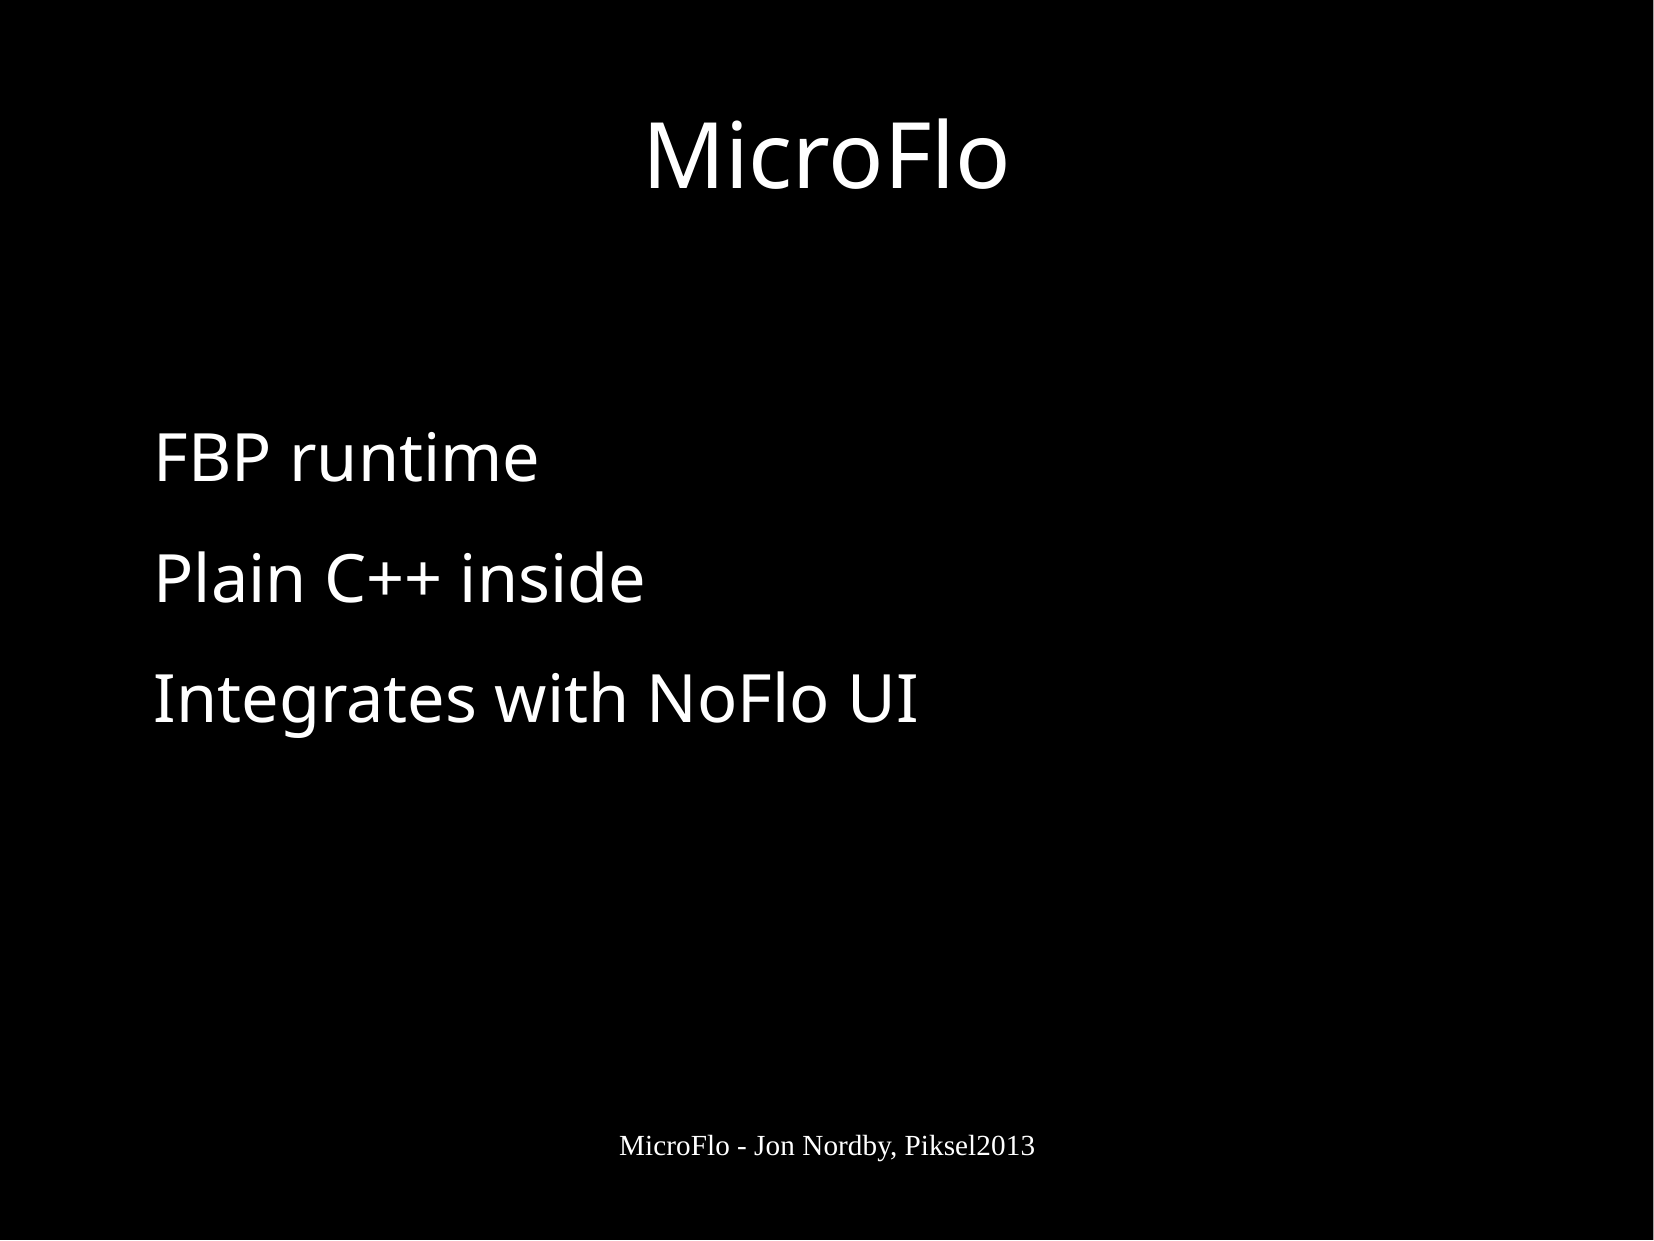

# MicroFlo
FBP runtime
Plain C++ inside
Integrates with NoFlo UI
MicroFlo - Jon Nordby, Piksel2013